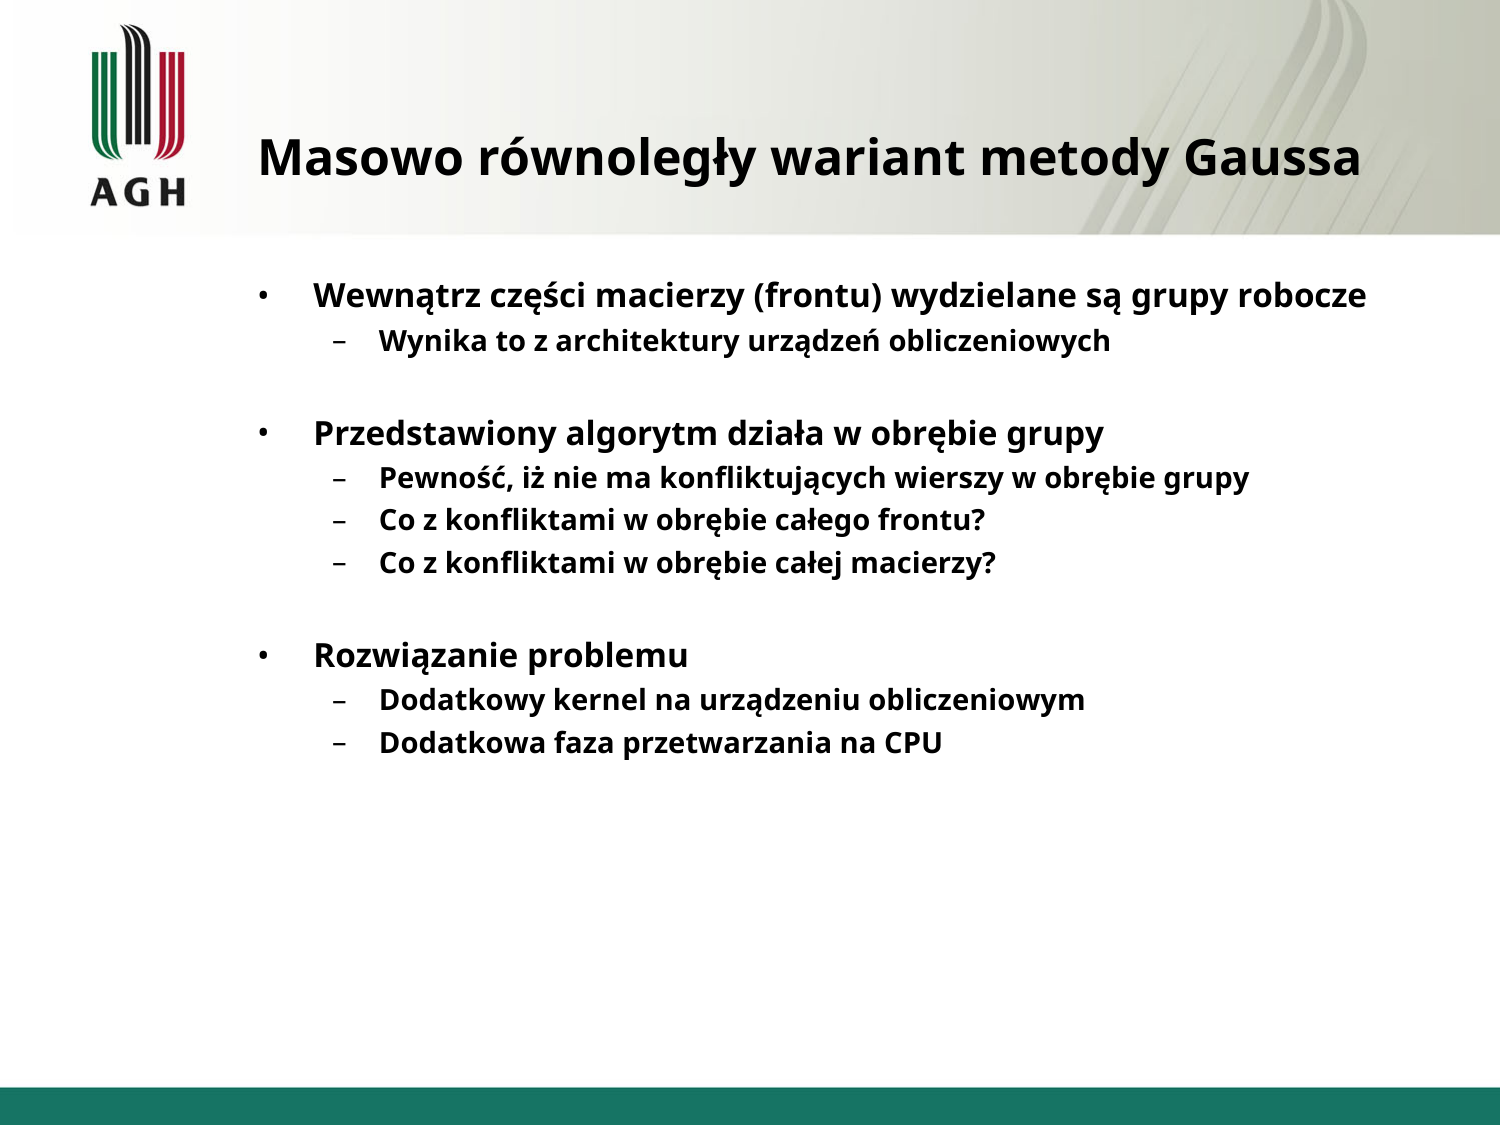

# Masowo równoległy wariant metody Gaussa
Wewnątrz części macierzy (frontu) wydzielane są grupy robocze
Wynika to z architektury urządzeń obliczeniowych
Przedstawiony algorytm działa w obrębie grupy
Pewność, iż nie ma konfliktujących wierszy w obrębie grupy
Co z konfliktami w obrębie całego frontu?
Co z konfliktami w obrębie całej macierzy?
Rozwiązanie problemu
Dodatkowy kernel na urządzeniu obliczeniowym
Dodatkowa faza przetwarzania na CPU